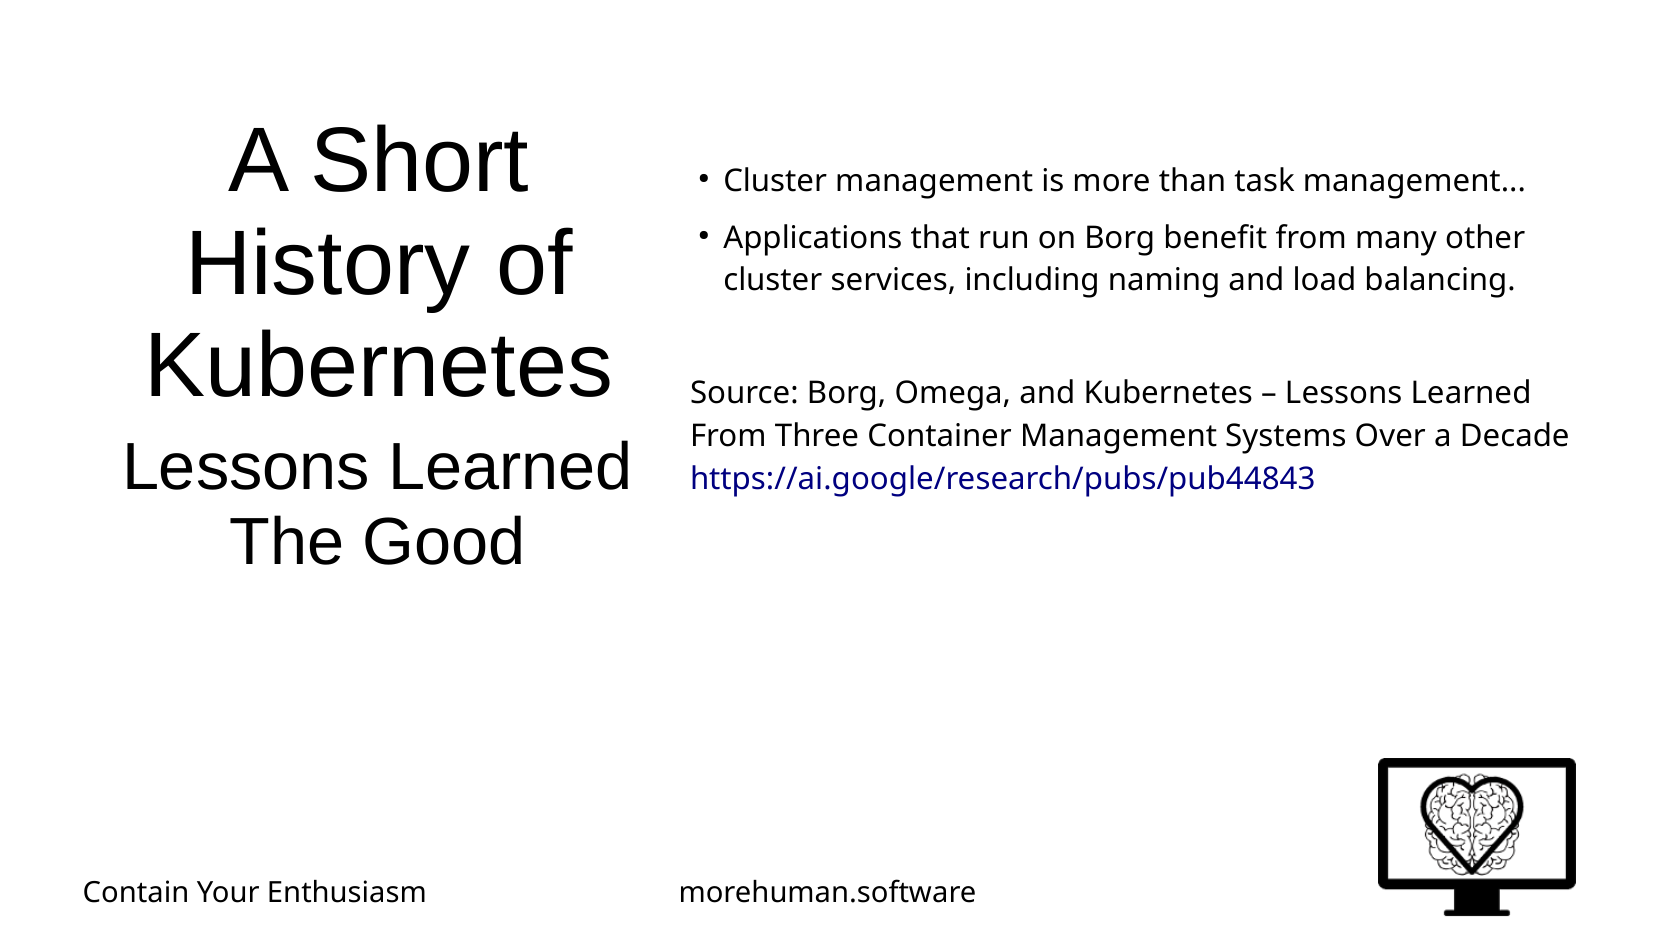

# A Short History of Kubernetes
Cluster management is more than task management...
Applications that run on Borg benefit from many other cluster services, including naming and load balancing.
Source: Borg, Omega, and Kubernetes – Lessons Learned From Three Container Management Systems Over a Decade
https://ai.google/research/pubs/pub44843
Lessons Learned
The Good